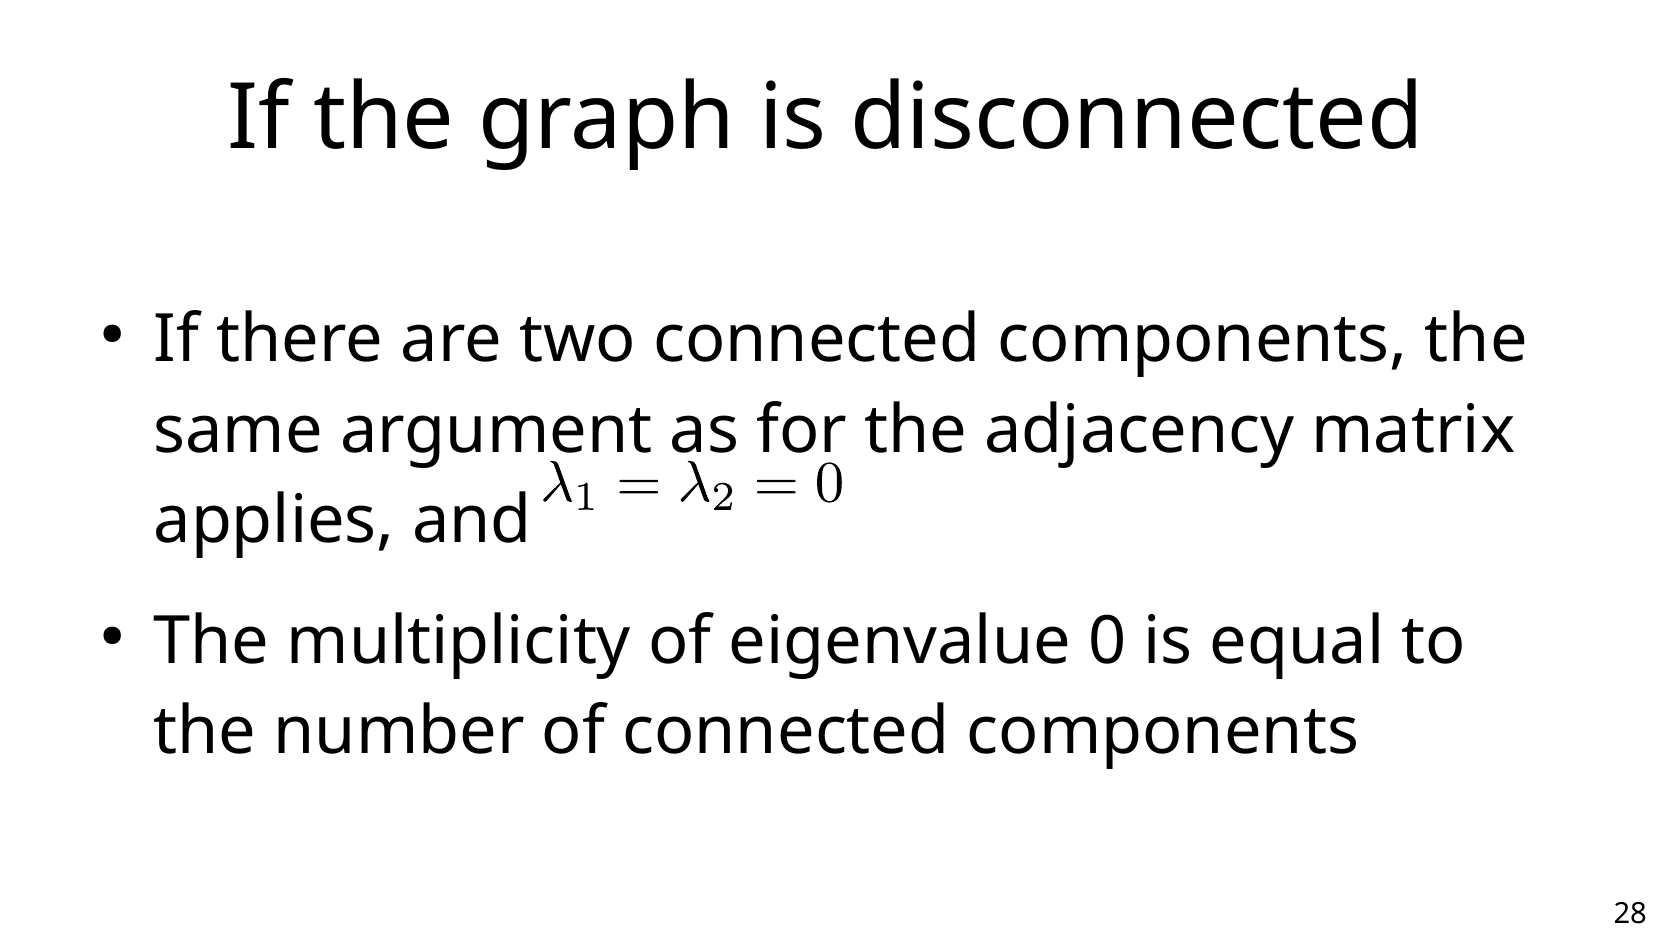

# If the graph is disconnected
If there are two connected components, the same argument as for the adjacency matrix applies, and
The multiplicity of eigenvalue 0 is equal to the number of connected components
28